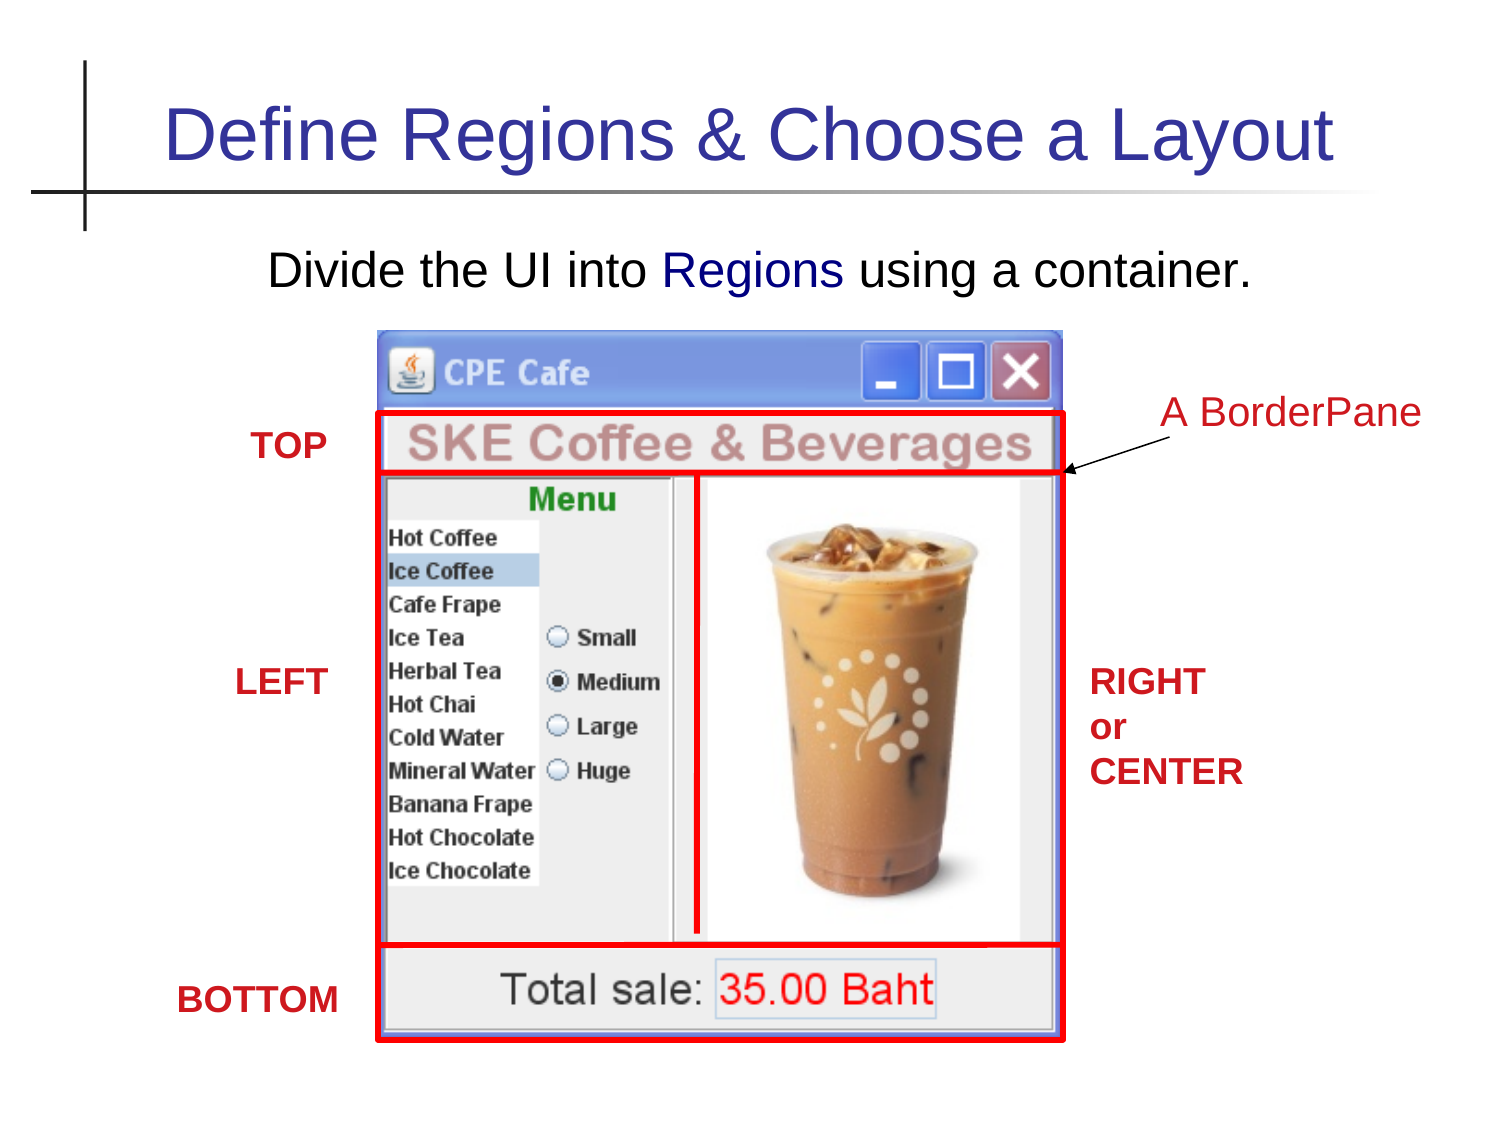

# Define Regions & Choose a Layout
Divide the UI into Regions using a container.
A BorderPane
TOP
LEFT
RIGHT
or
CENTER
BOTTOM